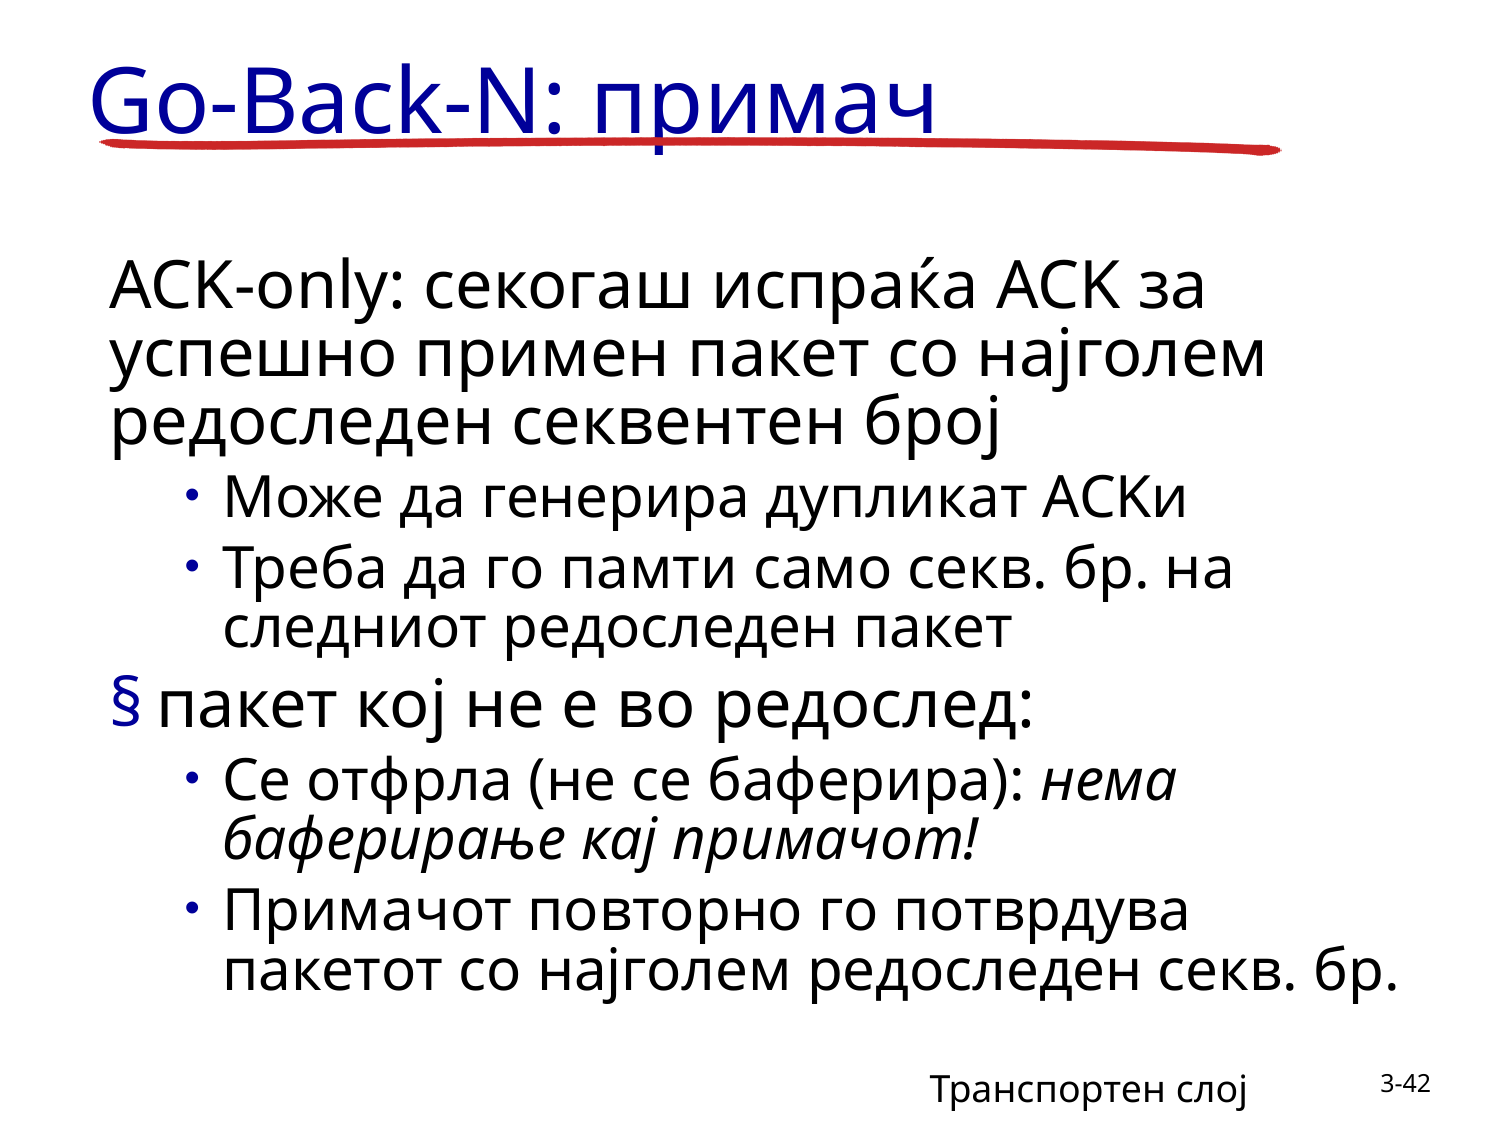

Go-Back-N: примач
# ACK-only: секогаш испраќа ACK за успешно примен пакет со најголем редоследен секвентен број
Може да генерира дупликат ACKи
Треба да го памти само секв. бр. на следниот редоследен пакет
пакет кој не е во редослед:
Се отфрла (не се баферира): нема баферирање кај примачот!
Примачот повторно го потврдува пакетот со најголем редоследен секв. бр.
Транспортен слој